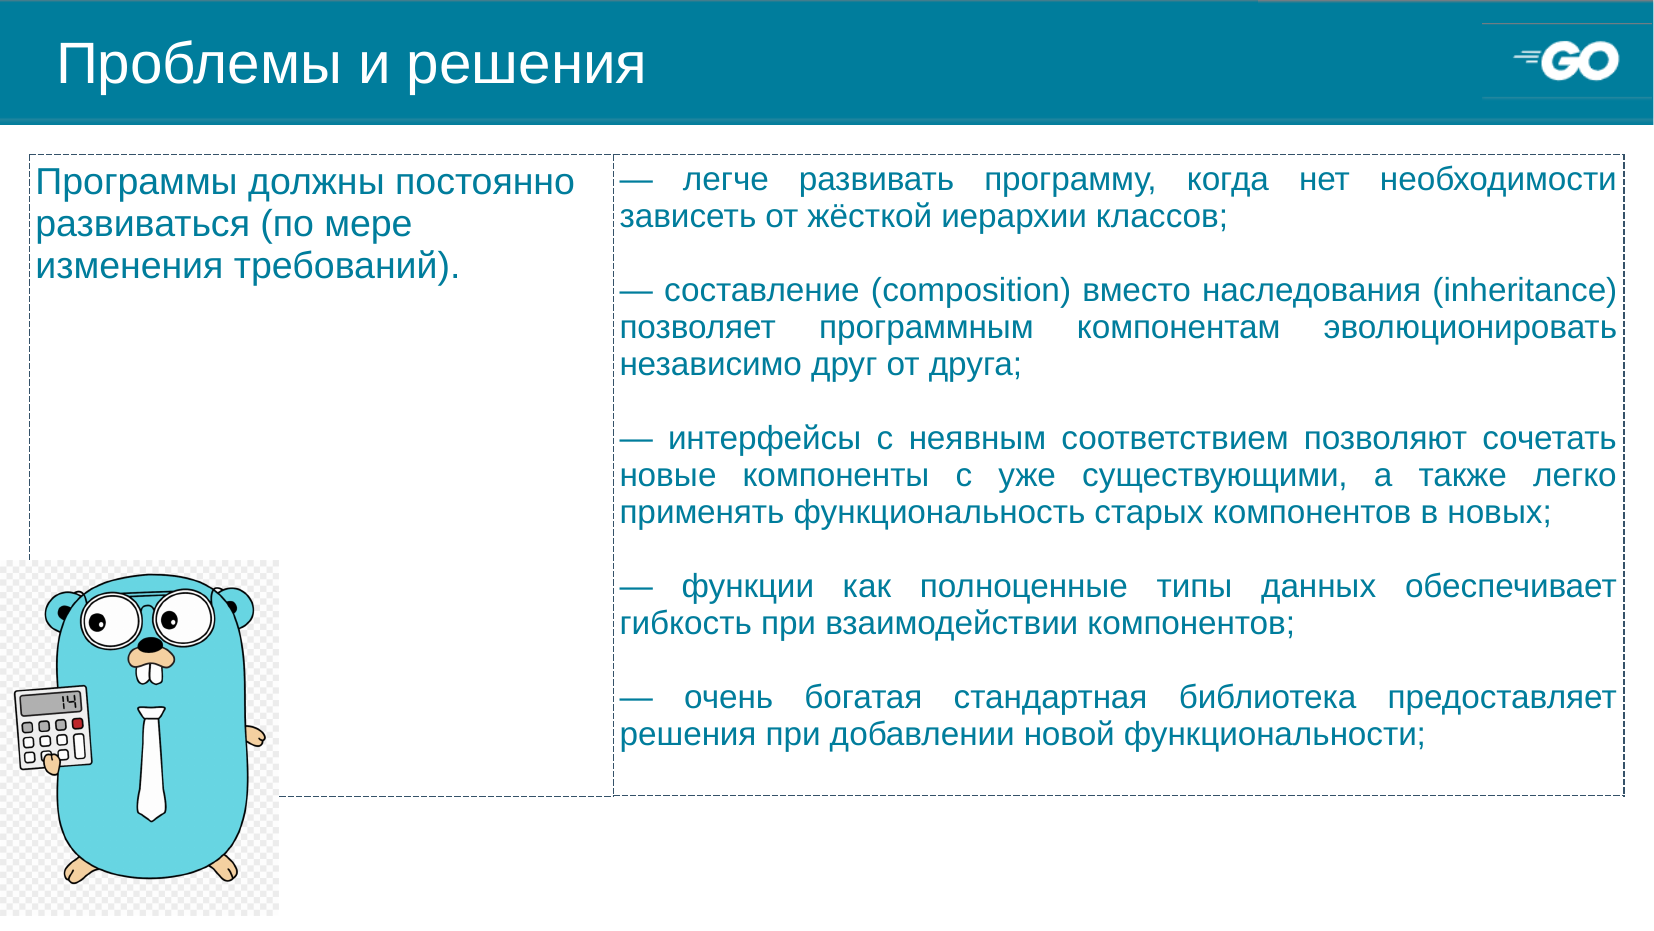

Проблемы и решения
| Программы должны постоянно развиваться (по мере изменения требований). | — легче развивать программу, когда нет необходимости зависеть от жёсткой иерархии классов; — составление (composition) вместо наследования (inheritance) позволяет программным компонентам эволюционировать независимо друг от друга; — интерфейсы с неявным соответствием позволяют сочетать новые компоненты с уже существующими, а также легко применять функциональность старых компонентов в новых; — функции как полноценные типы данных обеспечивает гибкость при взаимодействии компонентов; — очень богатая стандартная библиотека предоставляет решения при добавлении новой функциональности; |
| --- | --- |